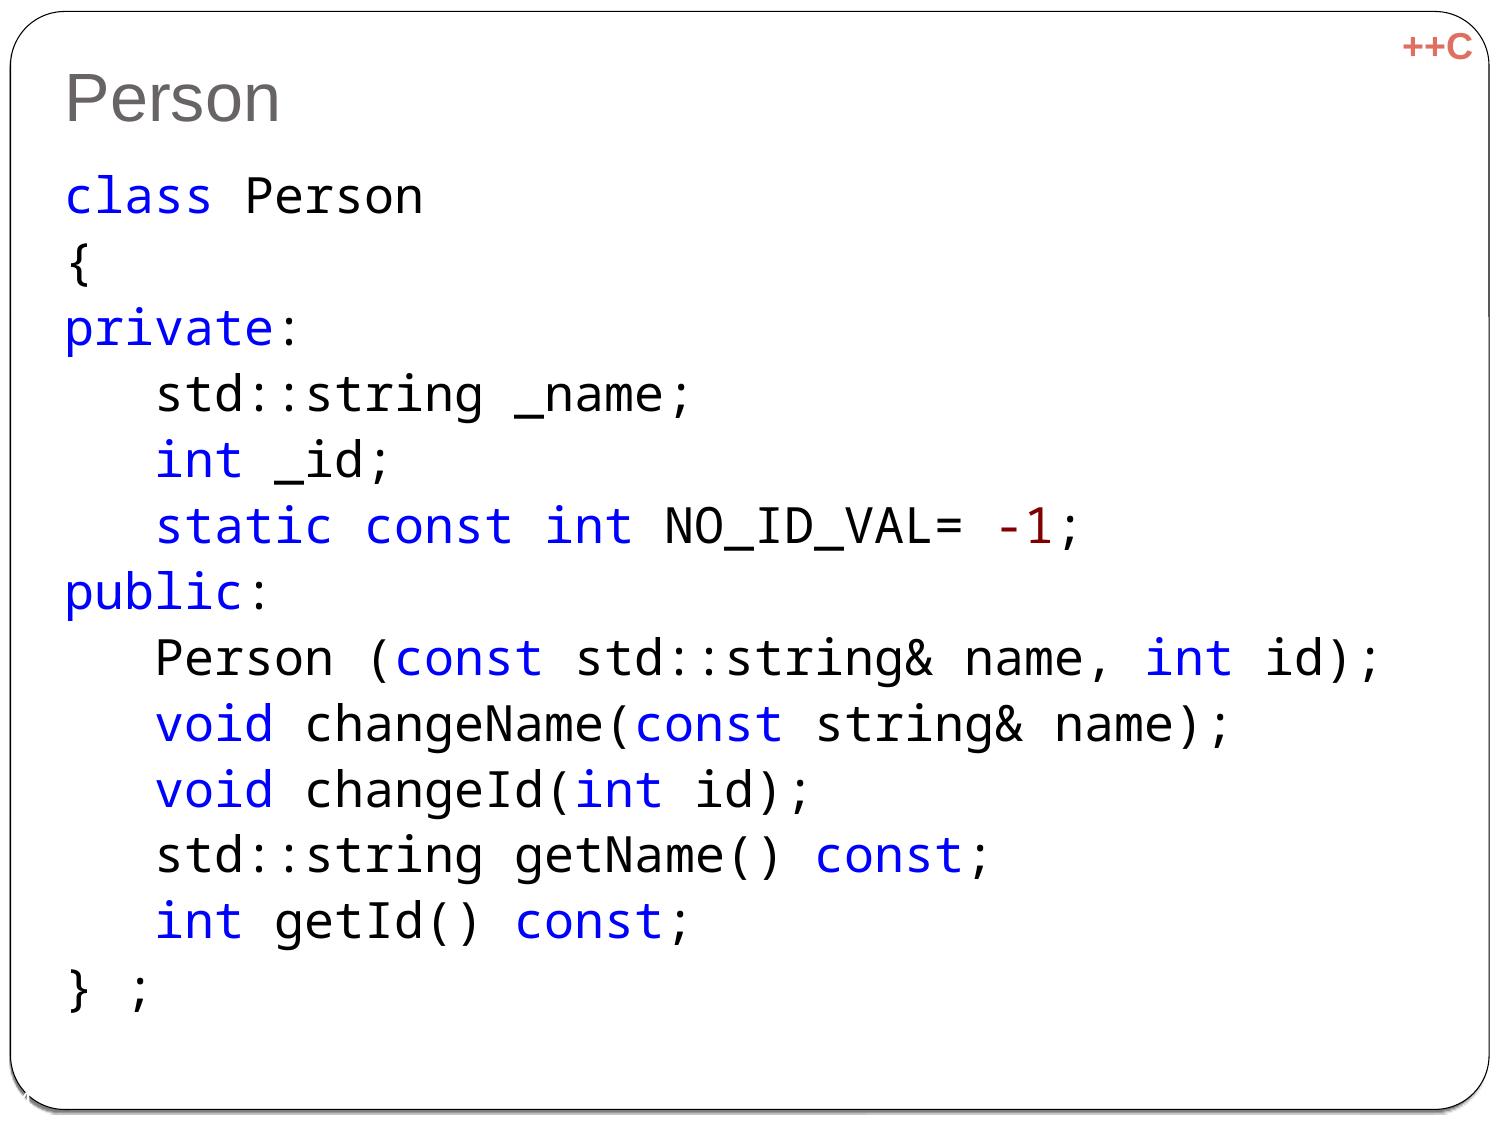

# Person
class Person
{
private:
   std::string _name;
   int _id;
   static const int NO_ID_VAL= -1;
public:
   Person (const std::string& name, int id);
   void changeName(const string& name);
   void changeId(int id);
   std::string getName() const;
   int getId() const;
} ;